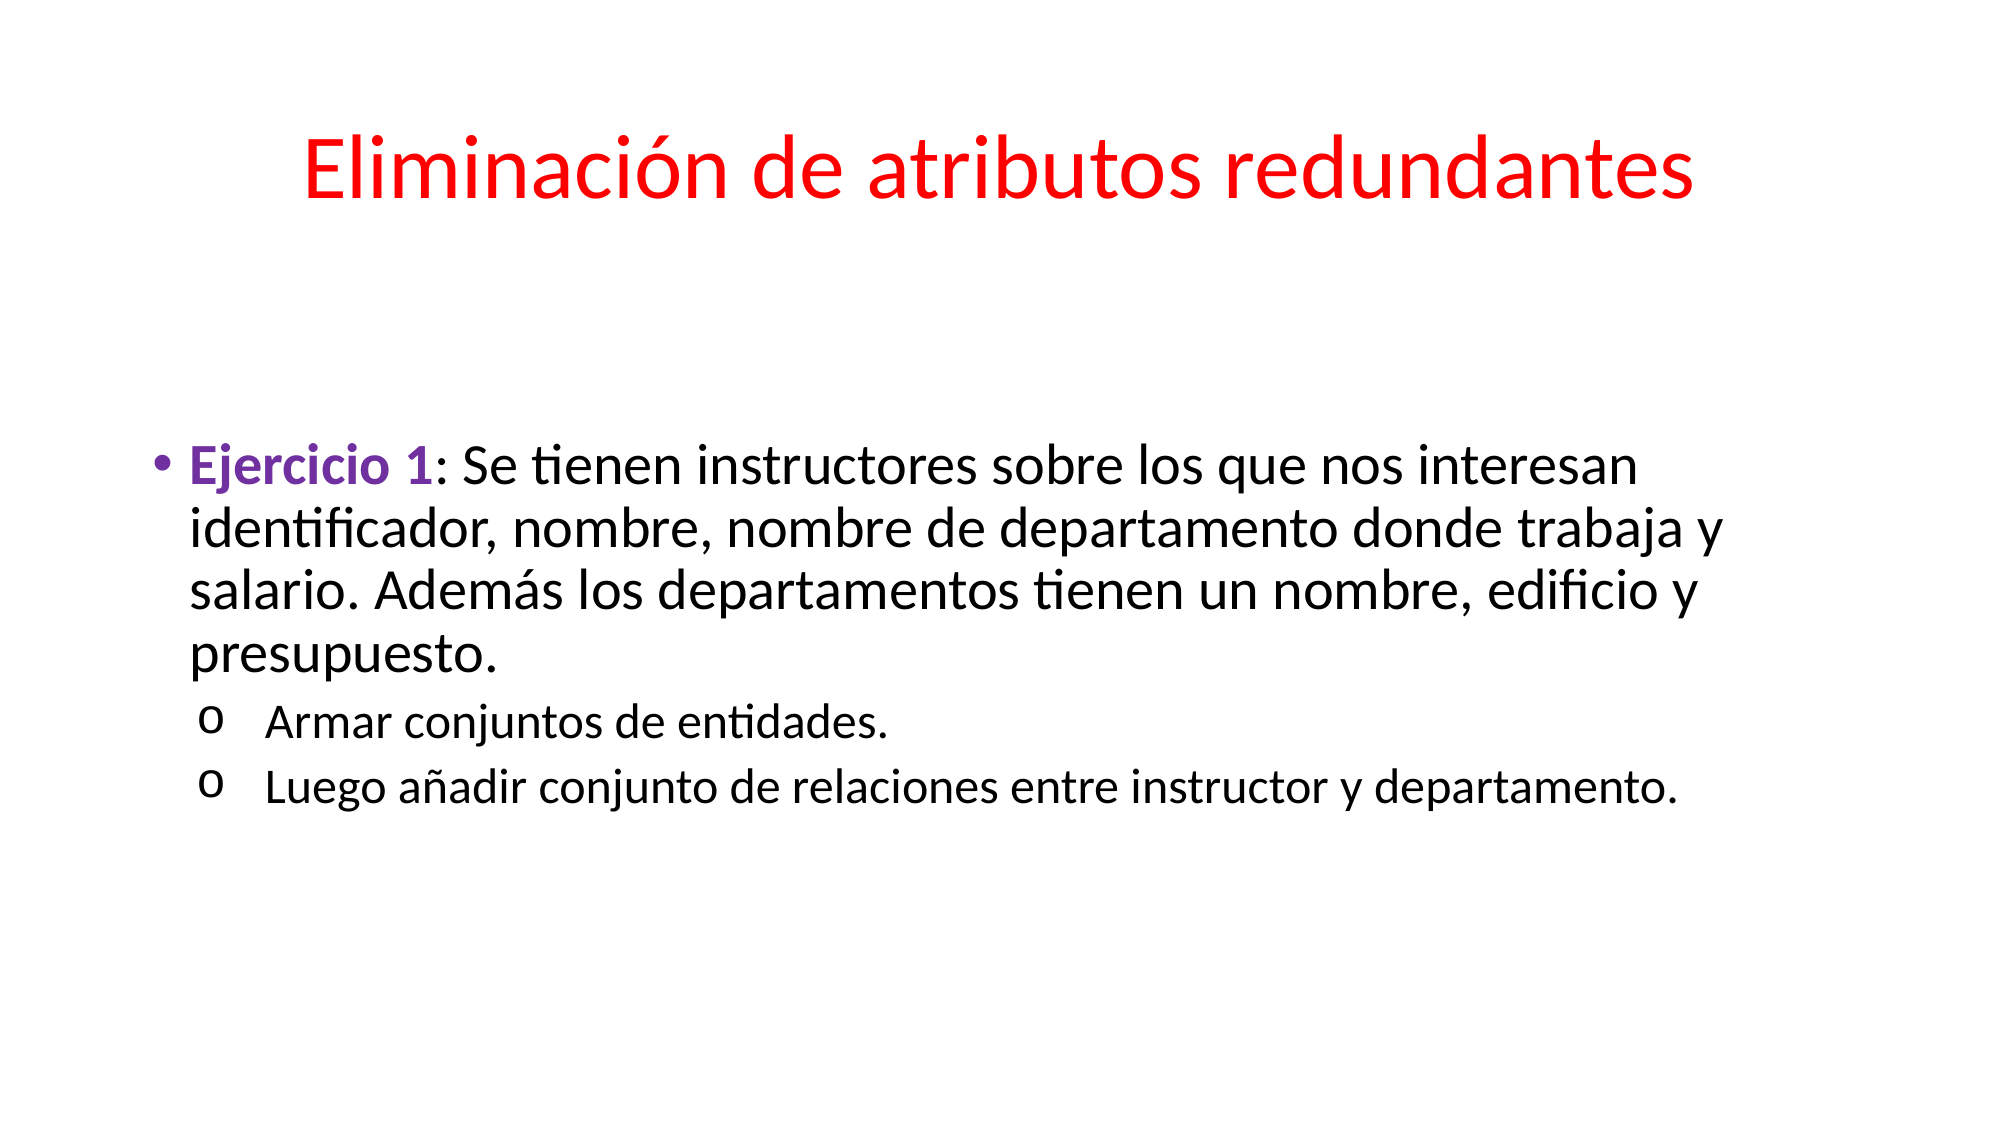

# Eliminación de atributos redundantes
Ejercicio 1: Se tienen instructores sobre los que nos interesan identificador, nombre, nombre de departamento donde trabaja y salario. Además los departamentos tienen un nombre, edificio y presupuesto.
Armar conjuntos de entidades.
Luego añadir conjunto de relaciones entre instructor y departamento.